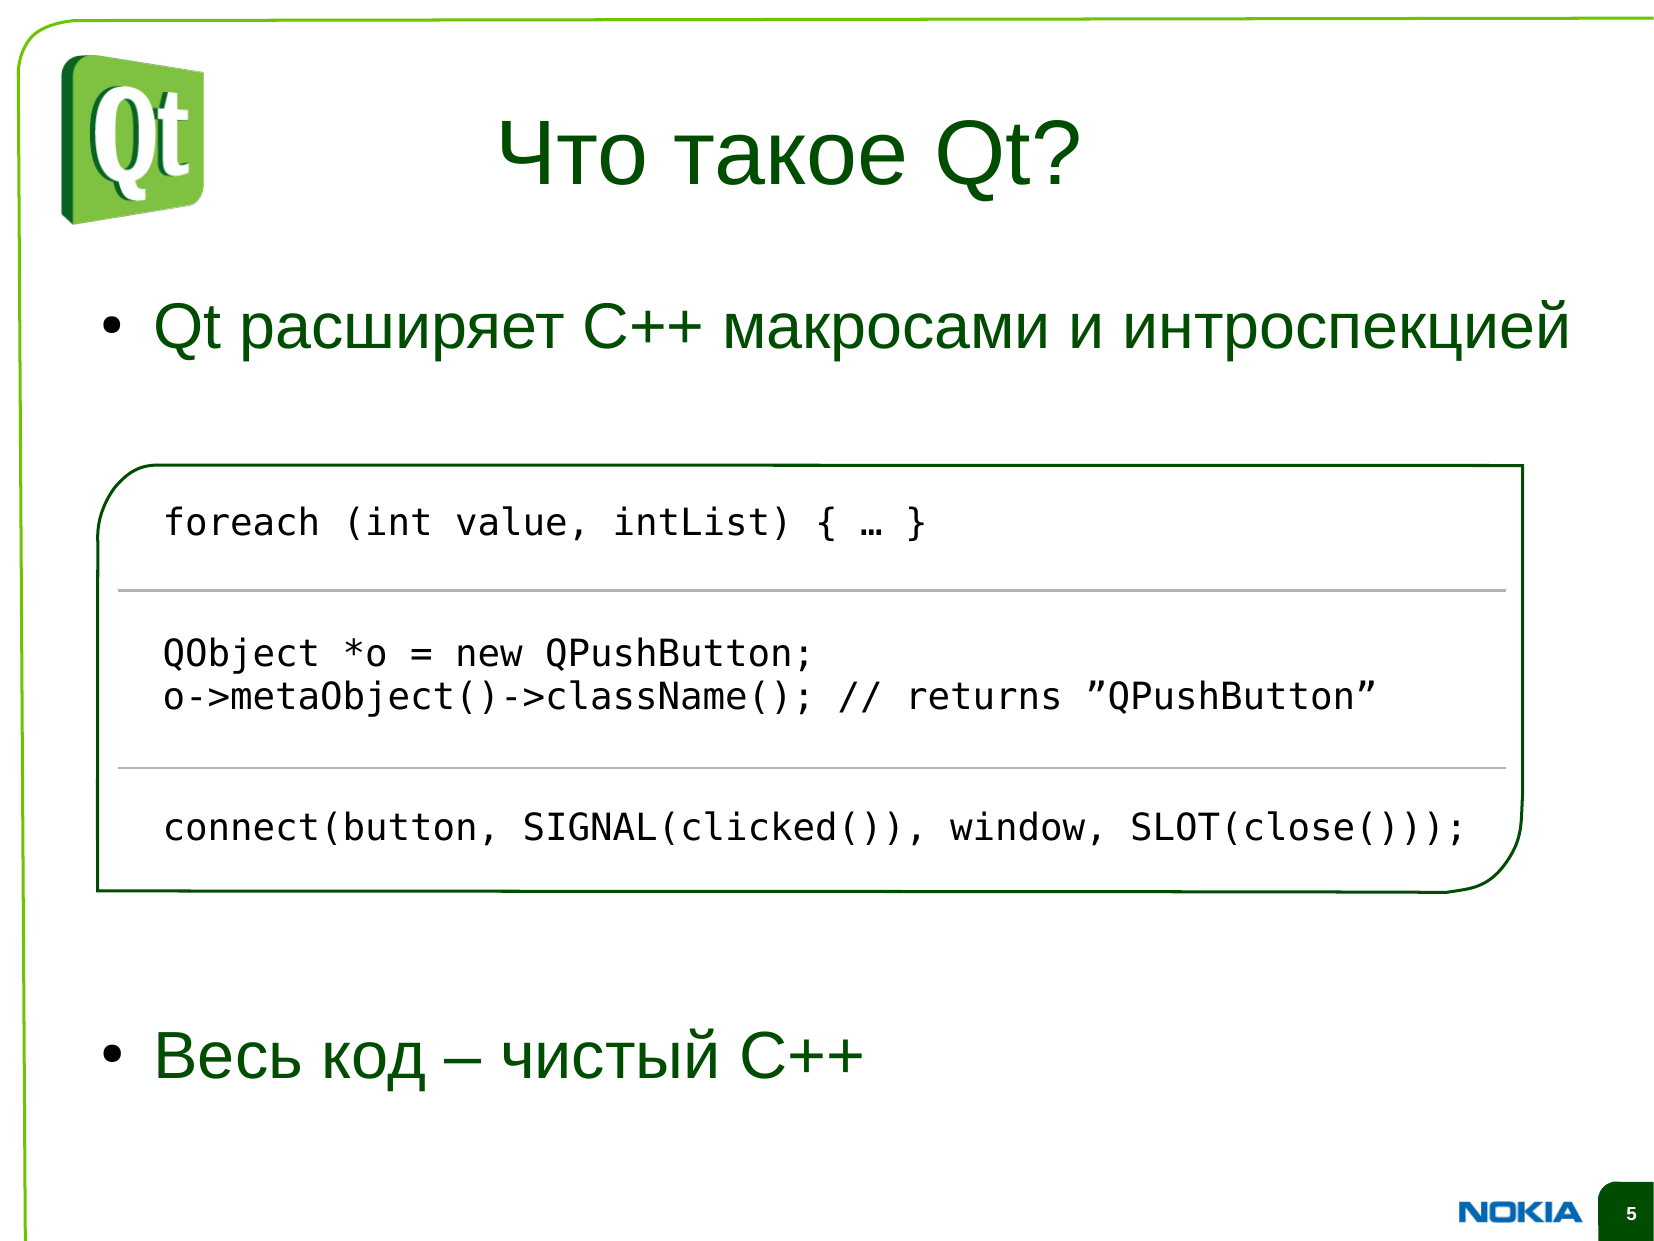

# Что такое Qt?
Qt расширяет C++ макросами и интроспекцией
Весь код – чистый C++
foreach (int value, intList) { … }
QObject *o = new QPushButton;
o->metaObject()->className(); // returns ”QPushButton”
connect(button, SIGNAL(clicked()), window, SLOT(close()));